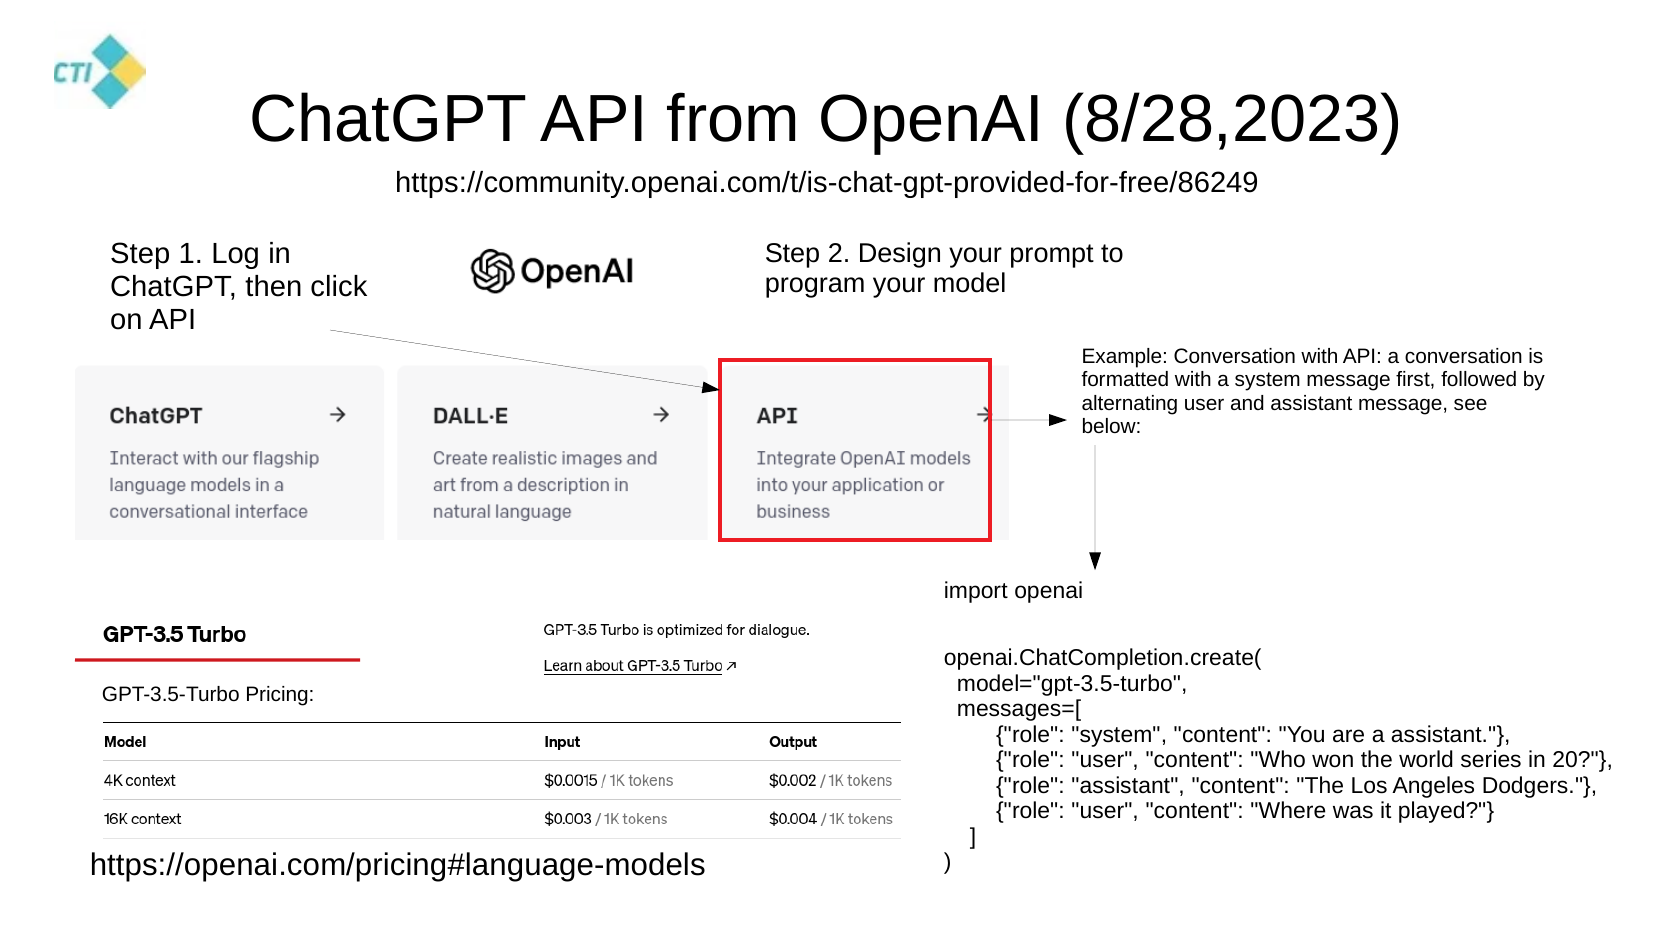

# ChatGPT API from OpenAI (8/28,2023)
https://community.openai.com/t/is-chat-gpt-provided-for-free/86249
Step 1. Log in ChatGPT, then click on API
Step 2. Design your prompt to program your model
Example: Conversation with API: a conversation is formatted with a system message first, followed by alternating user and assistant message, see below:
import openai
openai.ChatCompletion.create(
 model="gpt-3.5-turbo",
 messages=[
 {"role": "system", "content": "You are a assistant."},
 {"role": "user", "content": "Who won the world series in 20?"},
 {"role": "assistant", "content": "The Los Angeles Dodgers."},
 {"role": "user", "content": "Where was it played?"}
 ]
)
GPT-3.5-Turbo Pricing:
https://openai.com/pricing#language-models